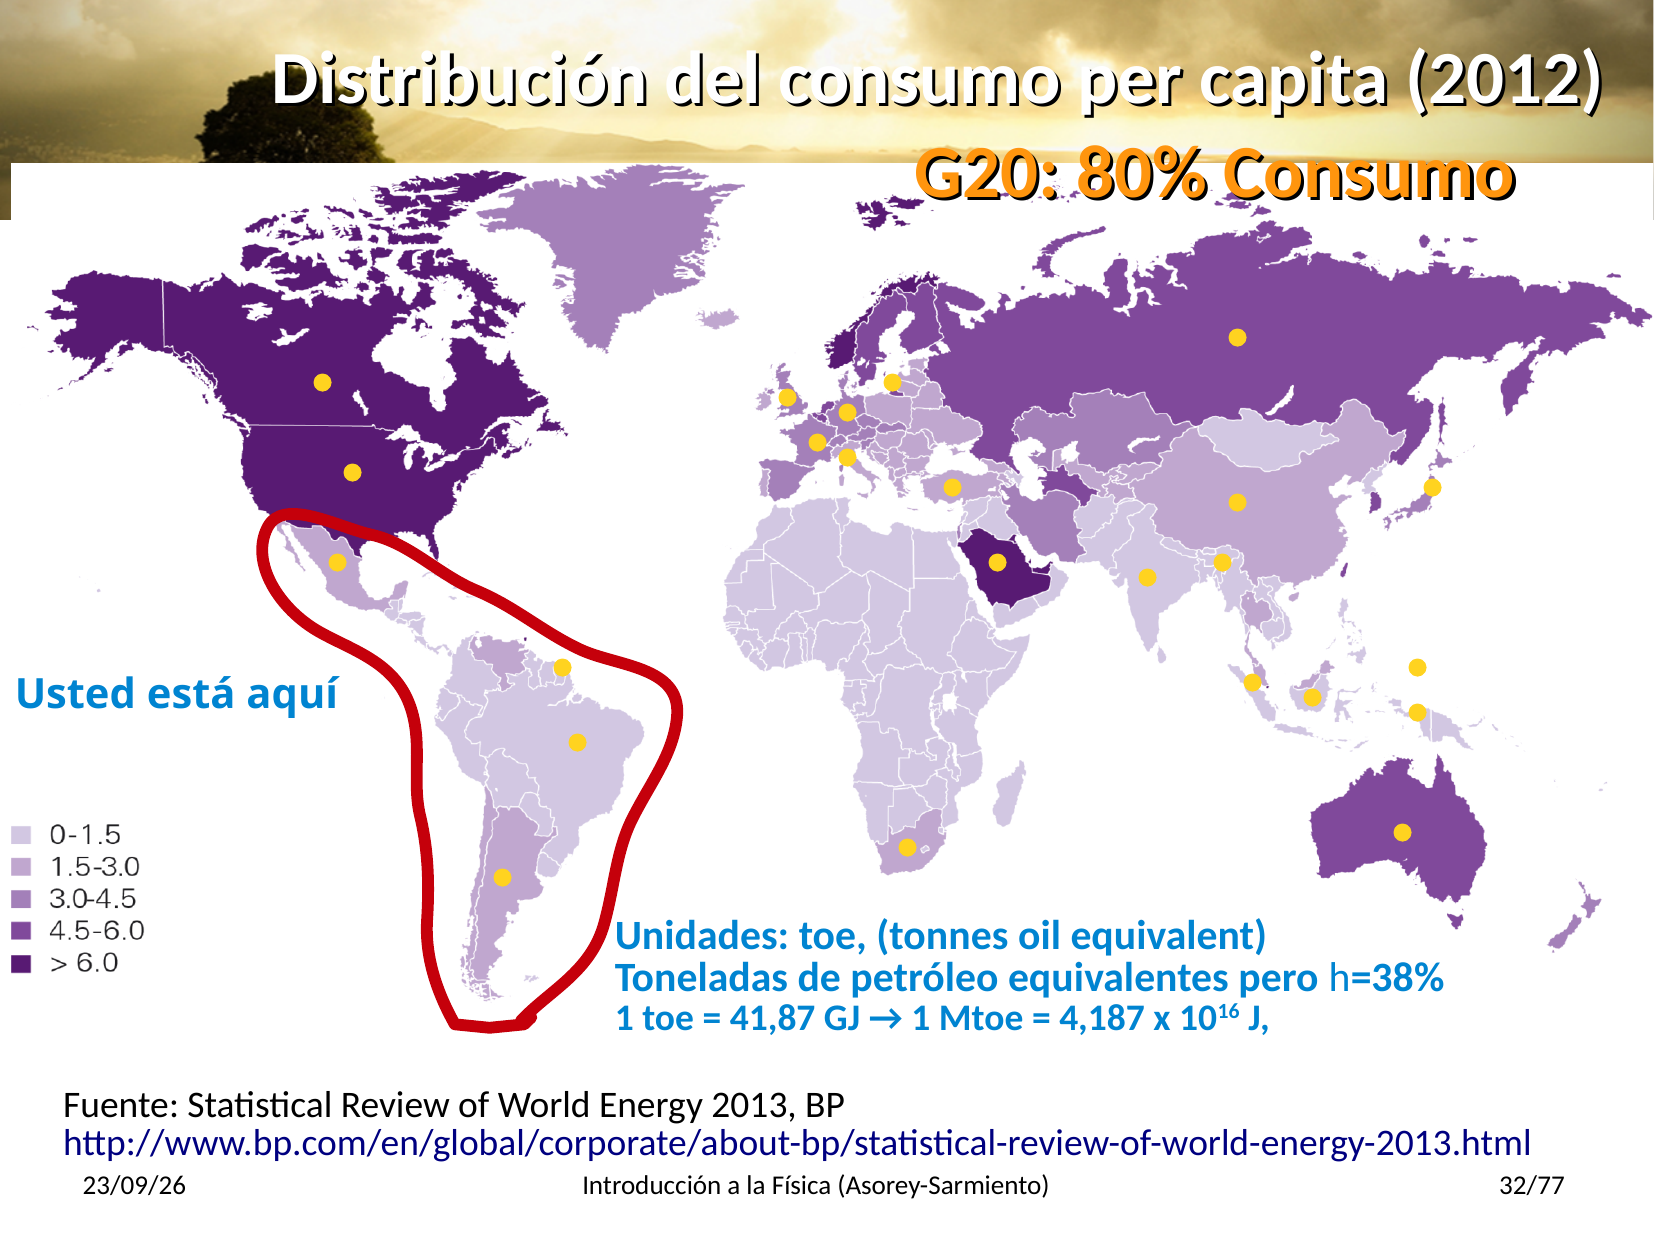

# Distribución del consumo per capita (2012)
G20: 80% Consumo
Usted está aquí
Unidades: toe, (tonnes oil equivalent)
Toneladas de petróleo equivalentes pero h=38%
1 toe = 41,87 GJ → 1 Mtoe = 4,187 x 1016 J,
Fuente: Statistical Review of World Energy 2013, BP
http://www.bp.com/en/global/corporate/about-bp/statistical-review-of-world-energy-2013.html
Introducción a la Física (Asorey-Sarmiento)
32